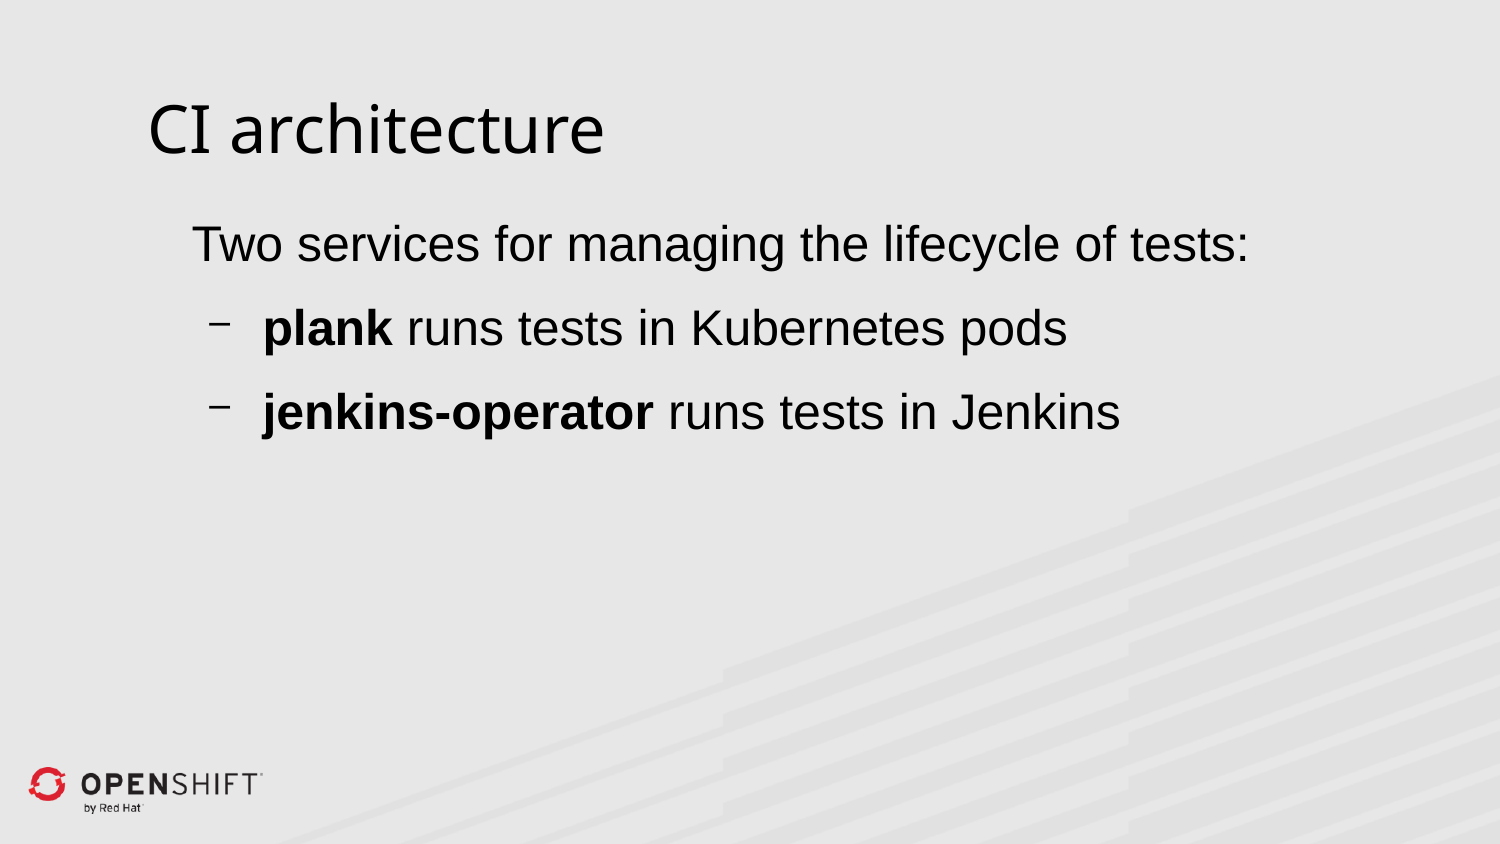

CI architecture
# Two services for managing the lifecycle of tests:
plank runs tests in Kubernetes pods
jenkins-operator runs tests in Jenkins